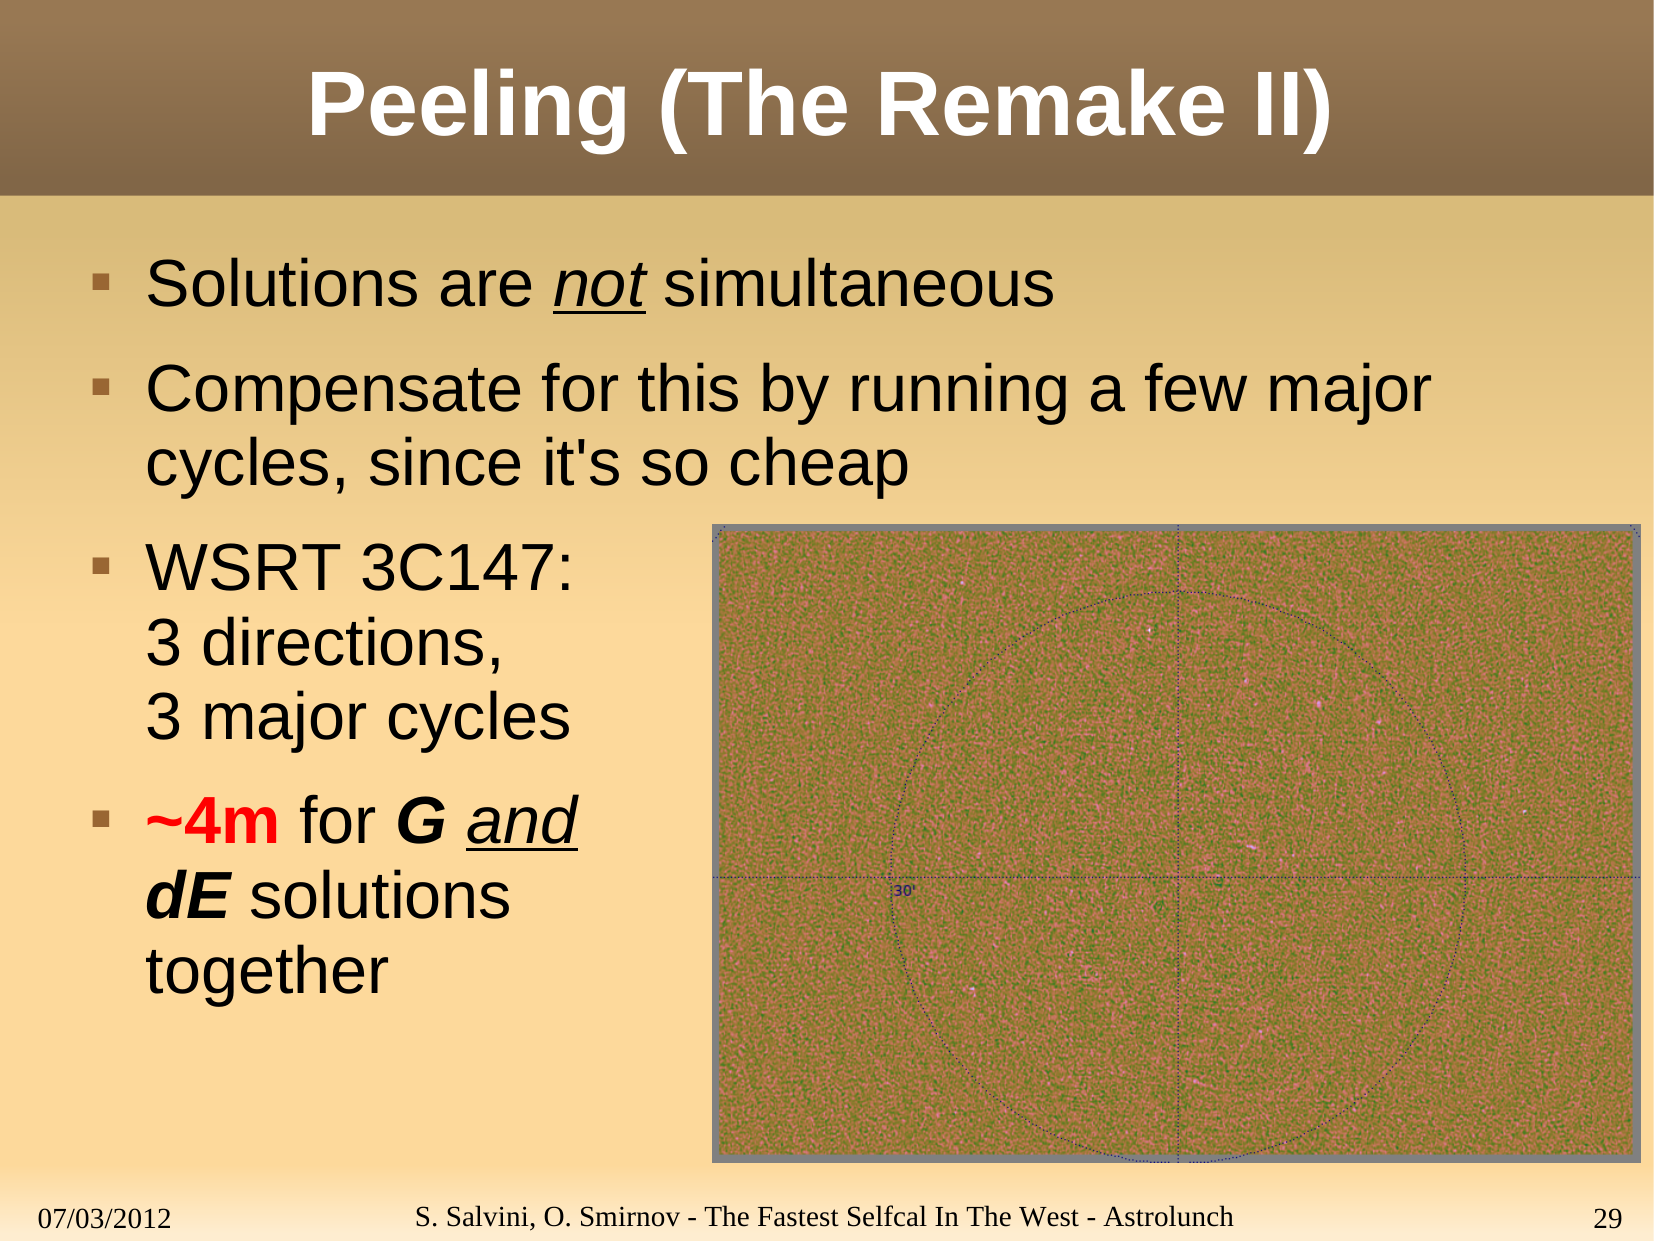

# Peeling (The Remake II)
Solutions are not simultaneous
Compensate for this by running a few major cycles, since it's so cheap
WSRT 3C147:
3 directions,
3 major cycles
~4m for G and
dE solutions
together
S. Salvini, O. Smirnov - The Fastest Selfcal In The West - Astrolunch
07/03/2012
29